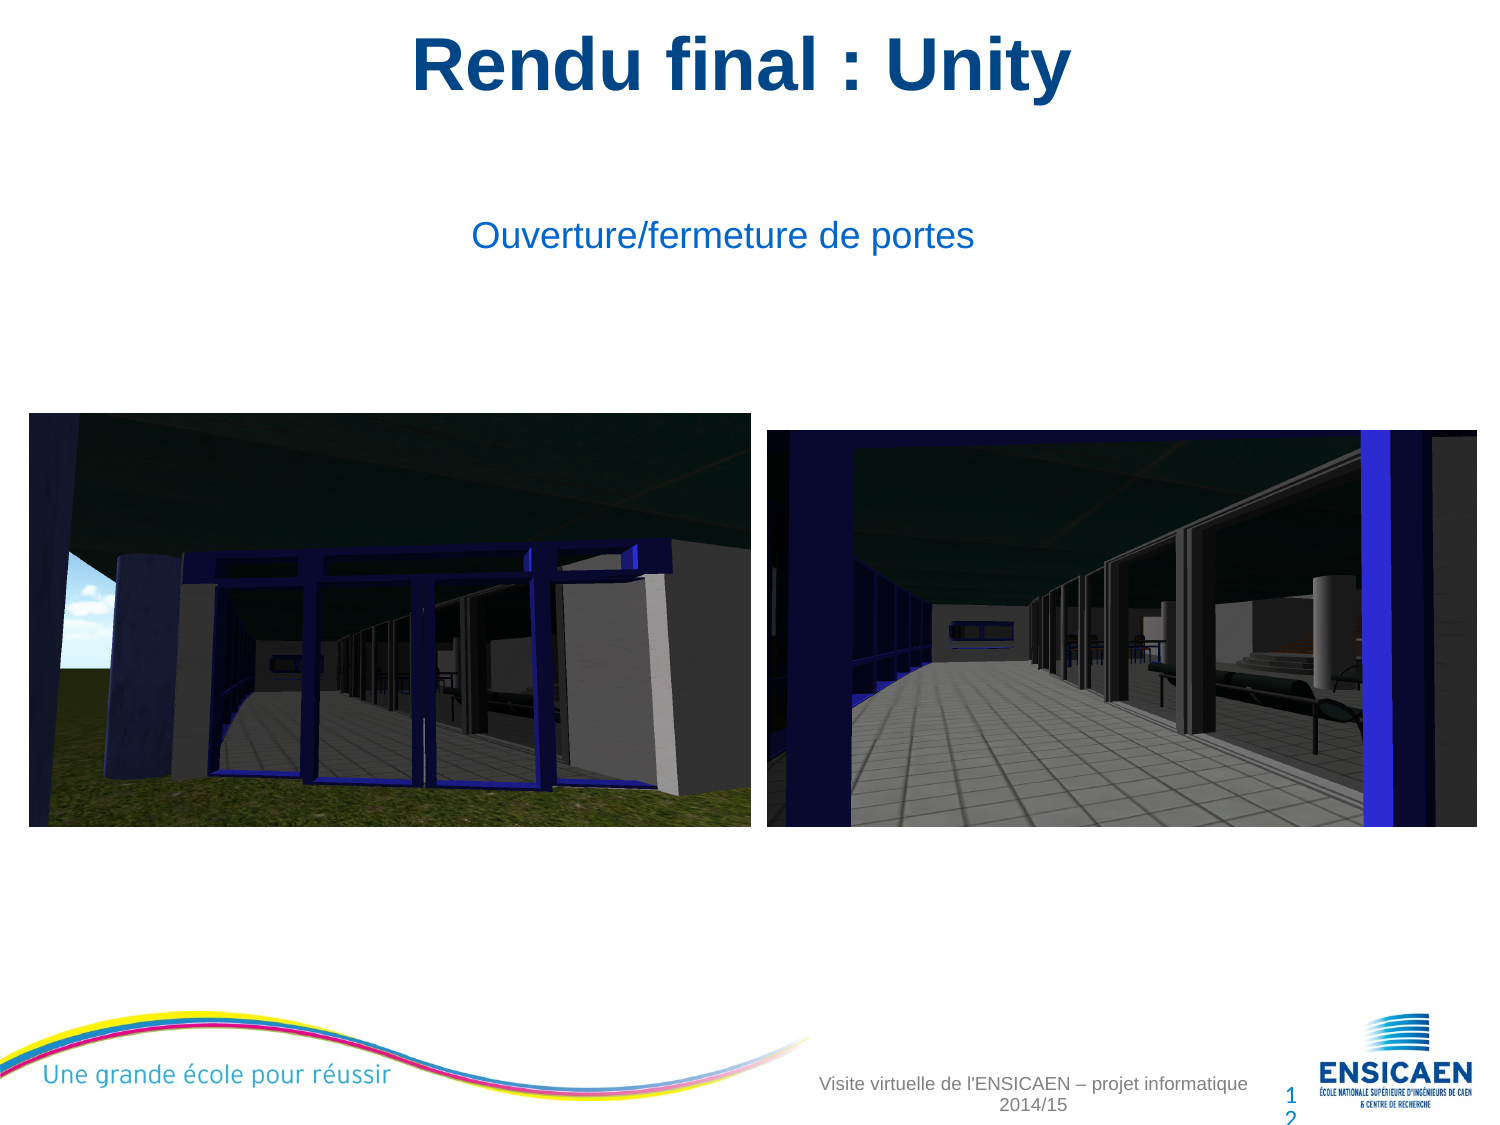

# Rendu final : Unity
Ouverture/fermeture de portes
Visite virtuelle de l'ENSICAEN – projet informatique 2014/15